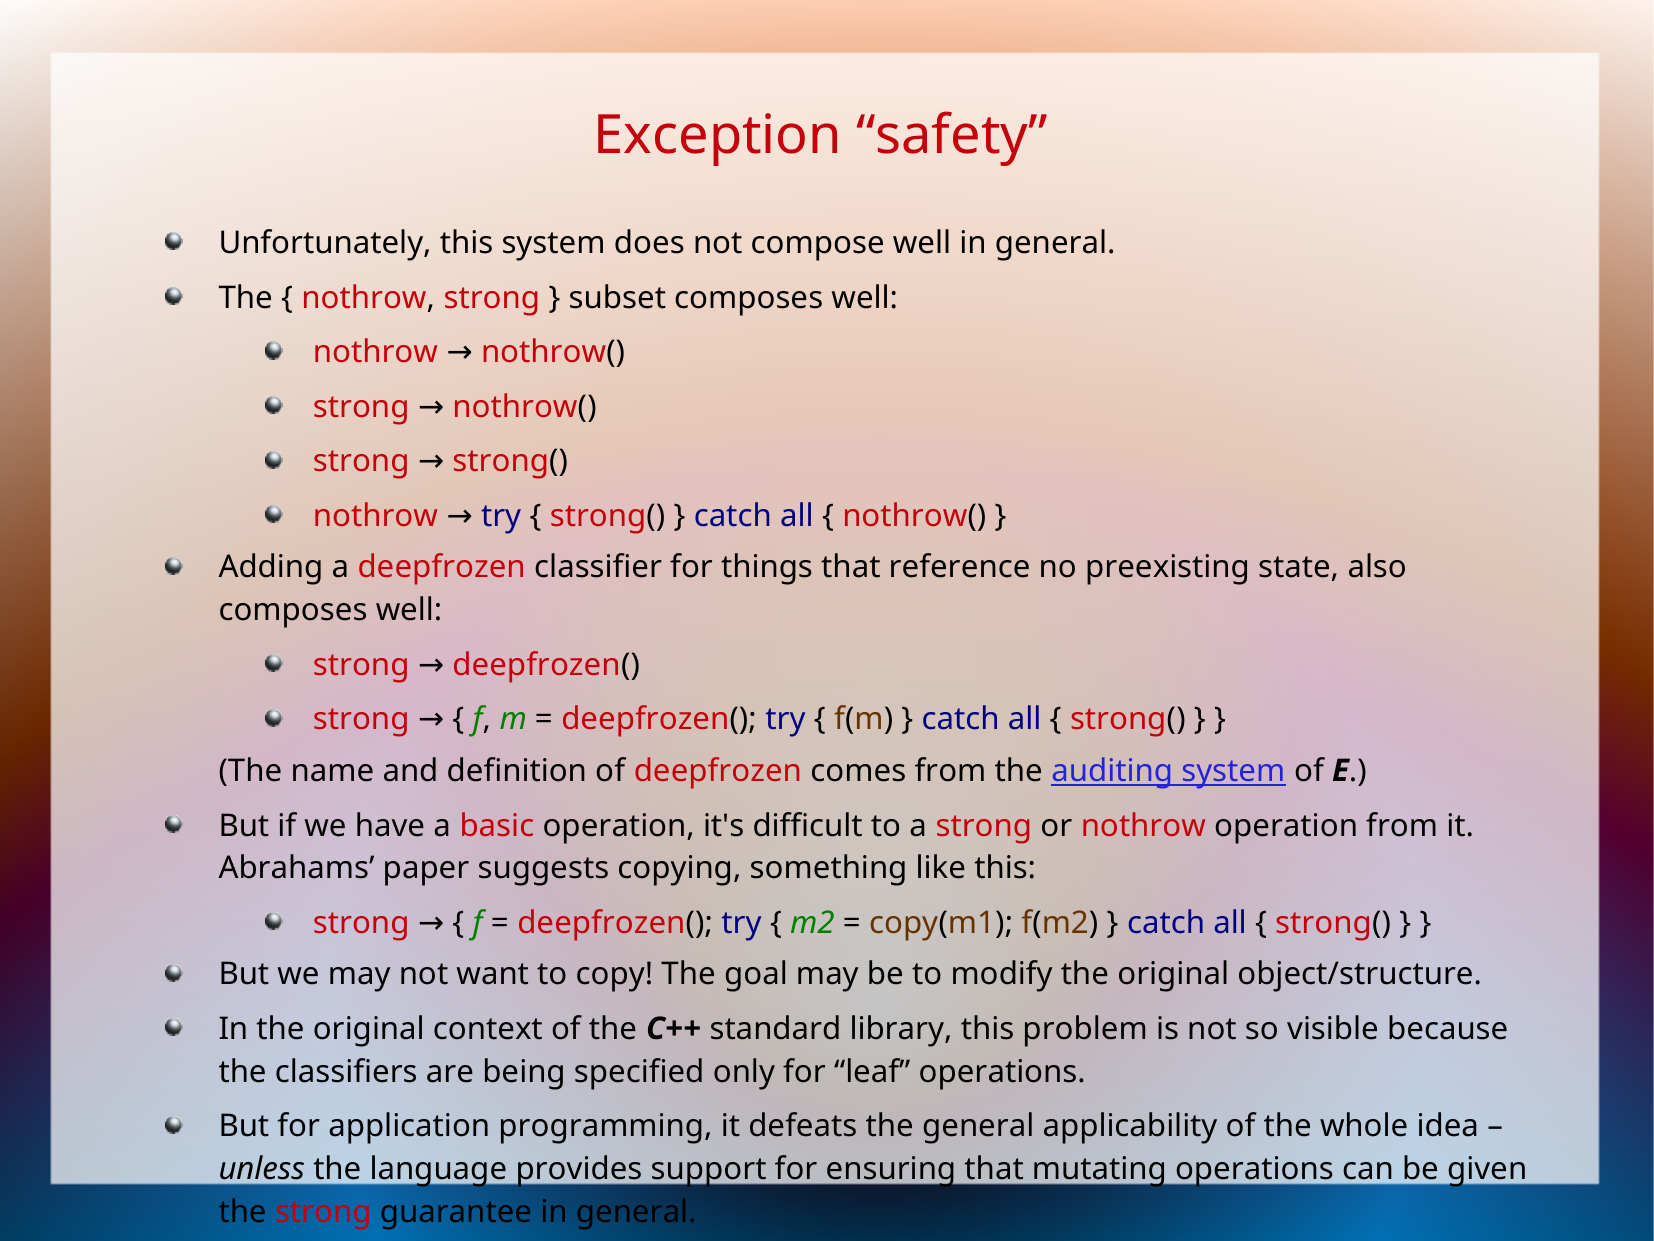

# Exception “safety”
Unfortunately, this system does not compose well in general.
The { nothrow, strong } subset composes well:
nothrow → nothrow()
strong → nothrow()
strong → strong()
nothrow → try { strong() } catch all { nothrow() }
Adding a deepfrozen classifier for things that reference no preexisting state, also composes well:
strong → deepfrozen()
strong → { f, m = deepfrozen(); try { f(m) } catch all { strong() } }
(The name and definition of deepfrozen comes from the auditing system of E.)
But if we have a basic operation, it's difficult to a strong or nothrow operation from it. Abrahams’ paper suggests copying, something like this:
strong → { f = deepfrozen(); try { m2 = copy(m1); f(m2) } catch all { strong() } }
But we may not want to copy! The goal may be to modify the original object/structure.
In the original context of the C++ standard library, this problem is not so visible because the classifiers are being specified only for “leaf” operations.
But for application programming, it defeats the general applicability of the whole idea – unless the language provides support for ensuring that mutating operations can be given the strong guarantee in general.